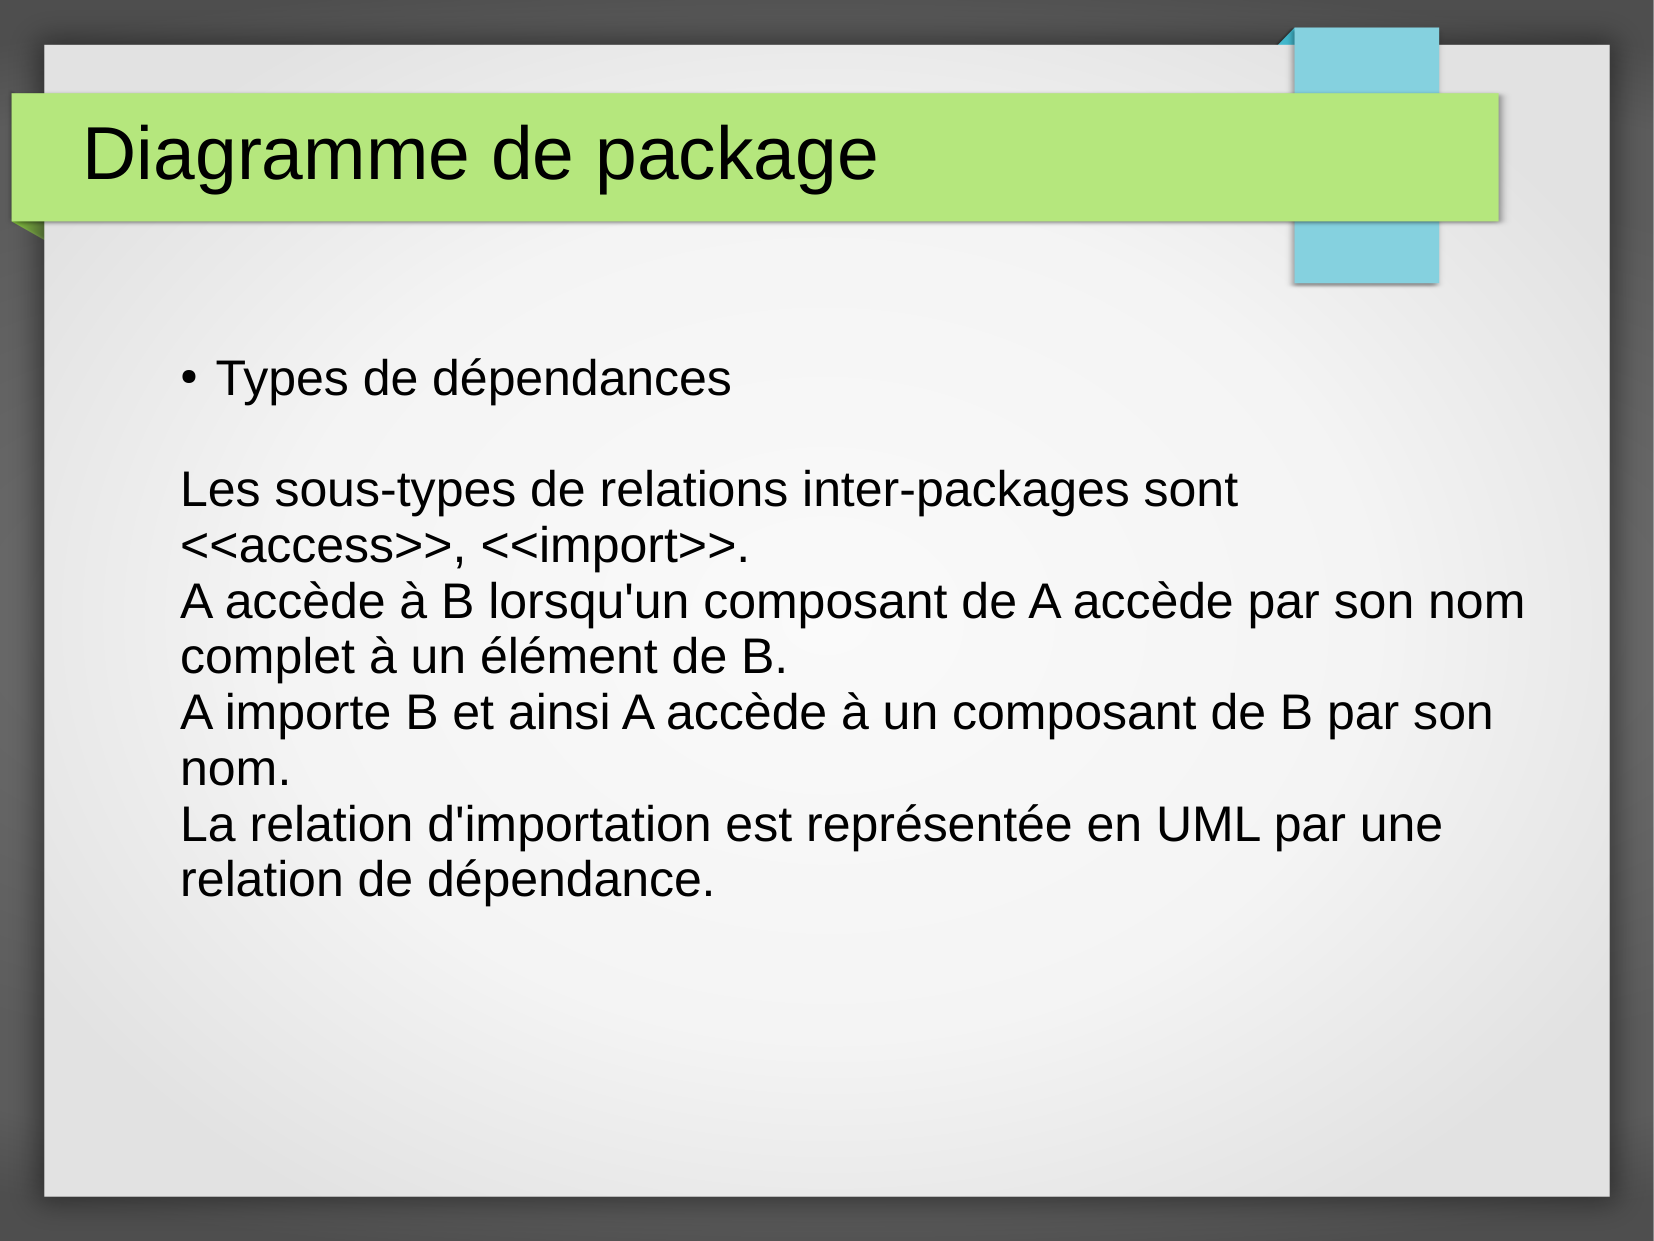

# Diagramme de package
Types de dépendances
Les sous-types de relations inter-packages sont <<access>>, <<import>>.
A accède à B lorsqu'un composant de A accède par son nom complet à un élément de B.
A importe B et ainsi A accède à un composant de B par son nom.
La relation d'importation est représentée en UML par une relation de dépendance.